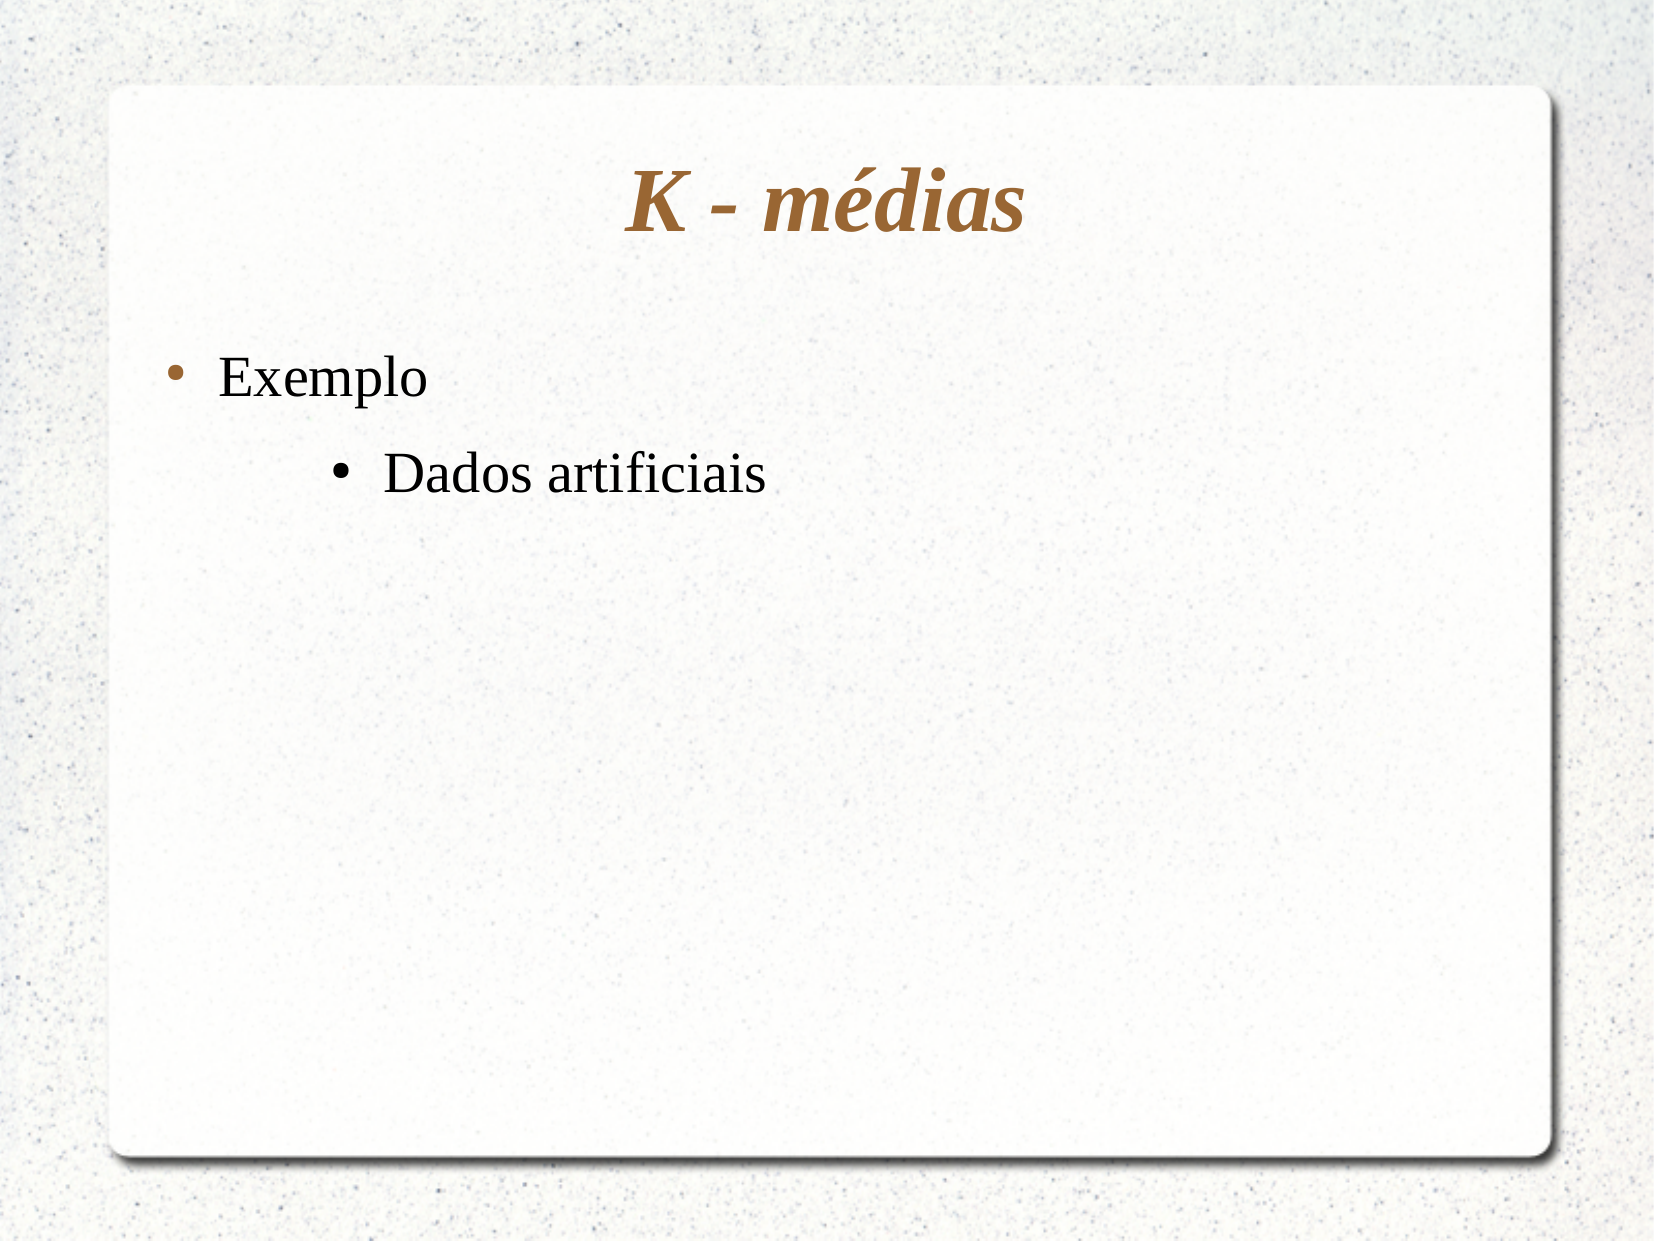

# K - médias
Exemplo
Dados artificiais